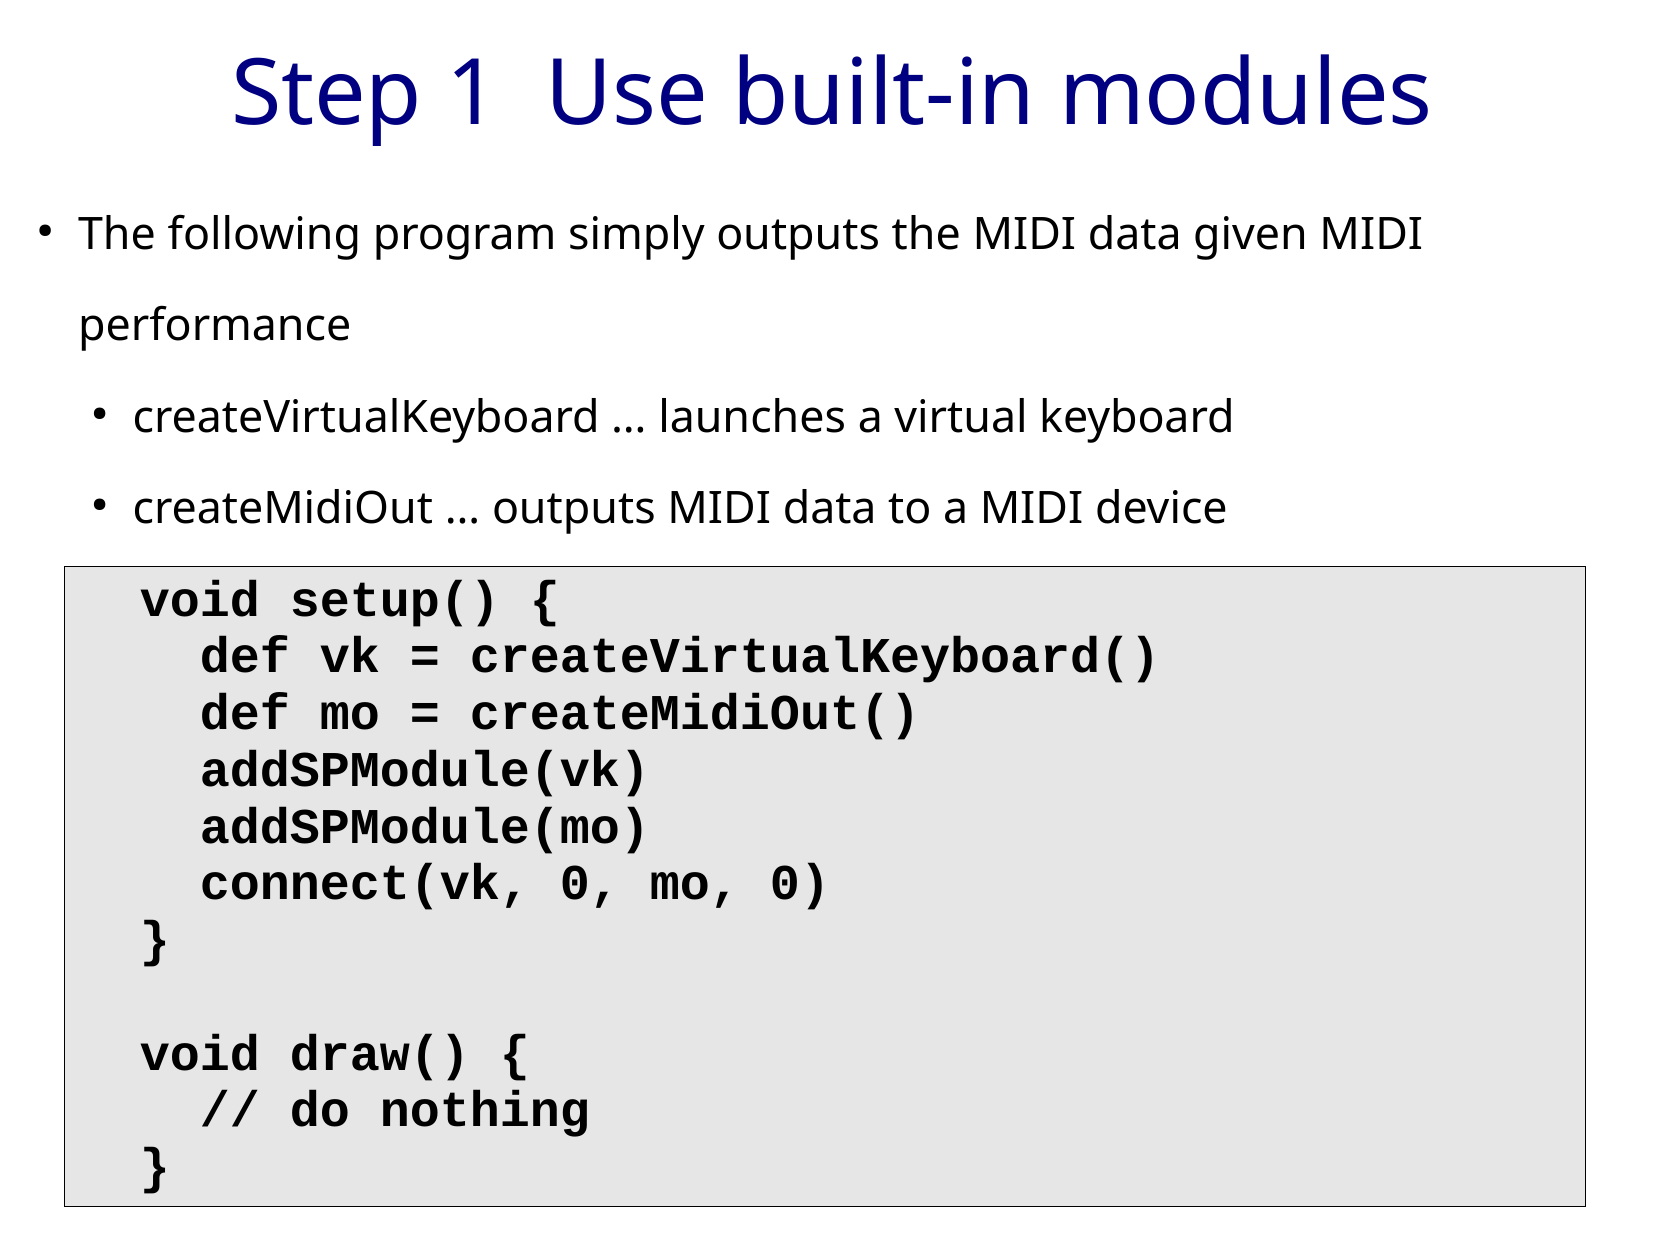

# Step 1 Use built-in modules
The following program simply outputs the MIDI data given MIDI performance
createVirtualKeyboard … launches a virtual keyboard
createMidiOut … outputs MIDI data to a MIDI device
 void setup() {
 def vk = createVirtualKeyboard()
 def mo = createMidiOut()
 addSPModule(vk)
 addSPModule(mo)
 connect(vk, 0, mo, 0)
 }
 void draw() {
 // do nothing
 }